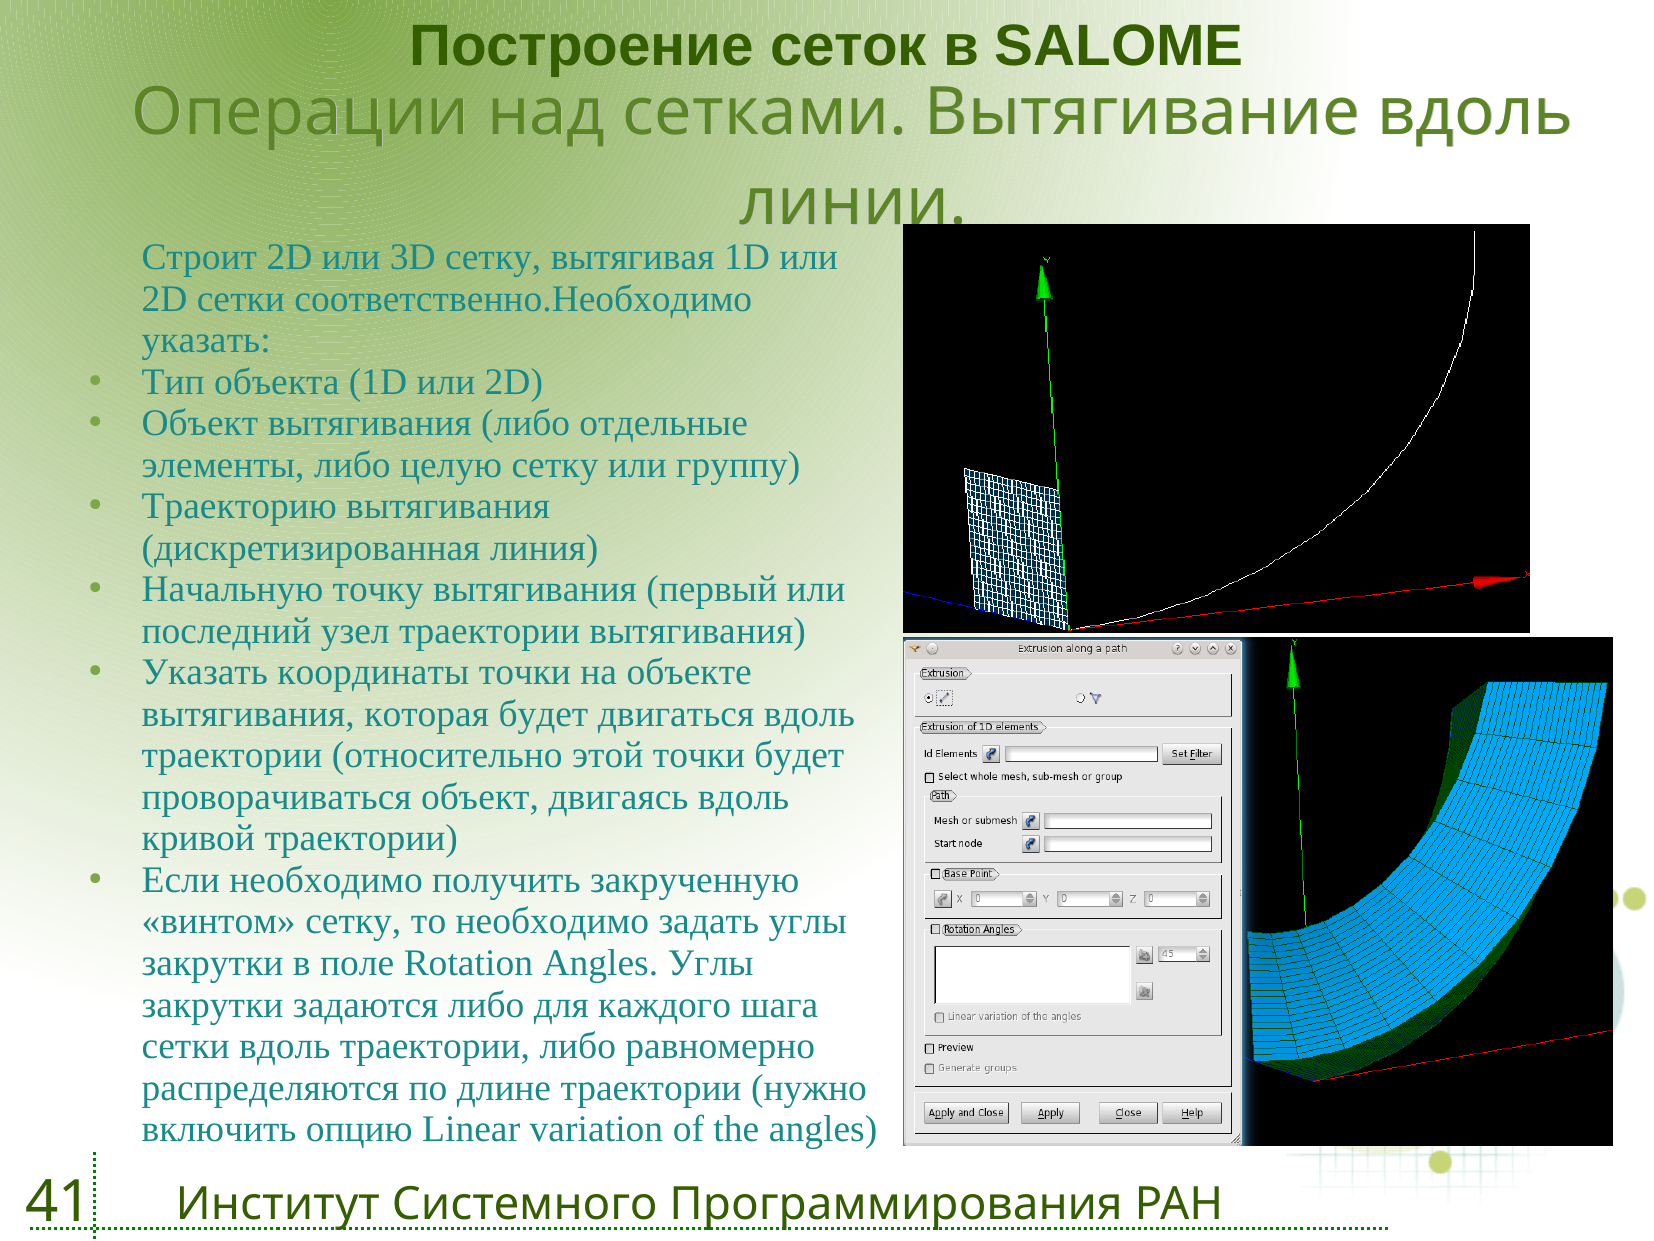

# Операции над сетками. Вытягивание вдоль линии.
Строит 2D или 3D сетку, вытягивая 1D или 2D сетки соответственно.Необходимо указать:
Тип объекта (1D или 2D)
Объект вытягивания (либо отдельные элементы, либо целую сетку или группу)
Траекторию вытягивания (дискретизированная линия)
Начальную точку вытягивания (первый или последний узел траектории вытягивания)
Указать координаты точки на объекте вытягивания, которая будет двигаться вдоль траектории (относительно этой точки будет проворачиваться объект, двигаясь вдоль кривой траектории)
Если необходимо получить закрученную «винтом» сетку, то необходимо задать углы закрутки в поле Rotation Angles. Углы закрутки задаются либо для каждого шага сетки вдоль траектории, либо равномерно распределяются по длине траектории (нужно включить опцию Linear variation of the angles)